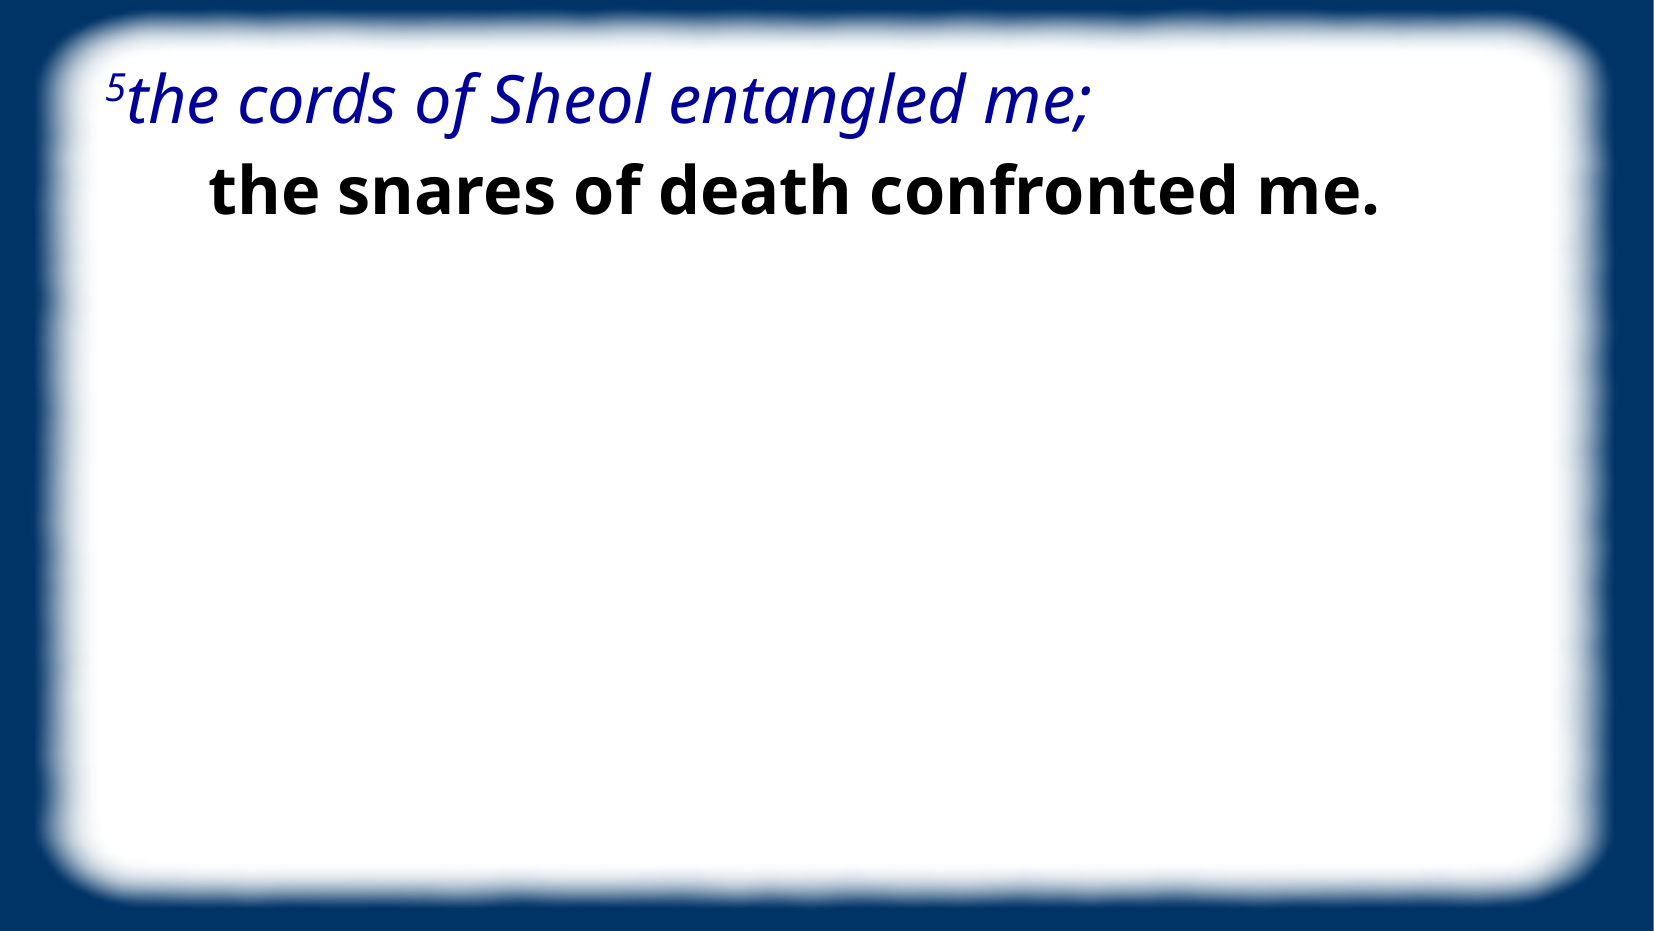

5the cords of Sheol entangled me;
 the snares of death confronted me.